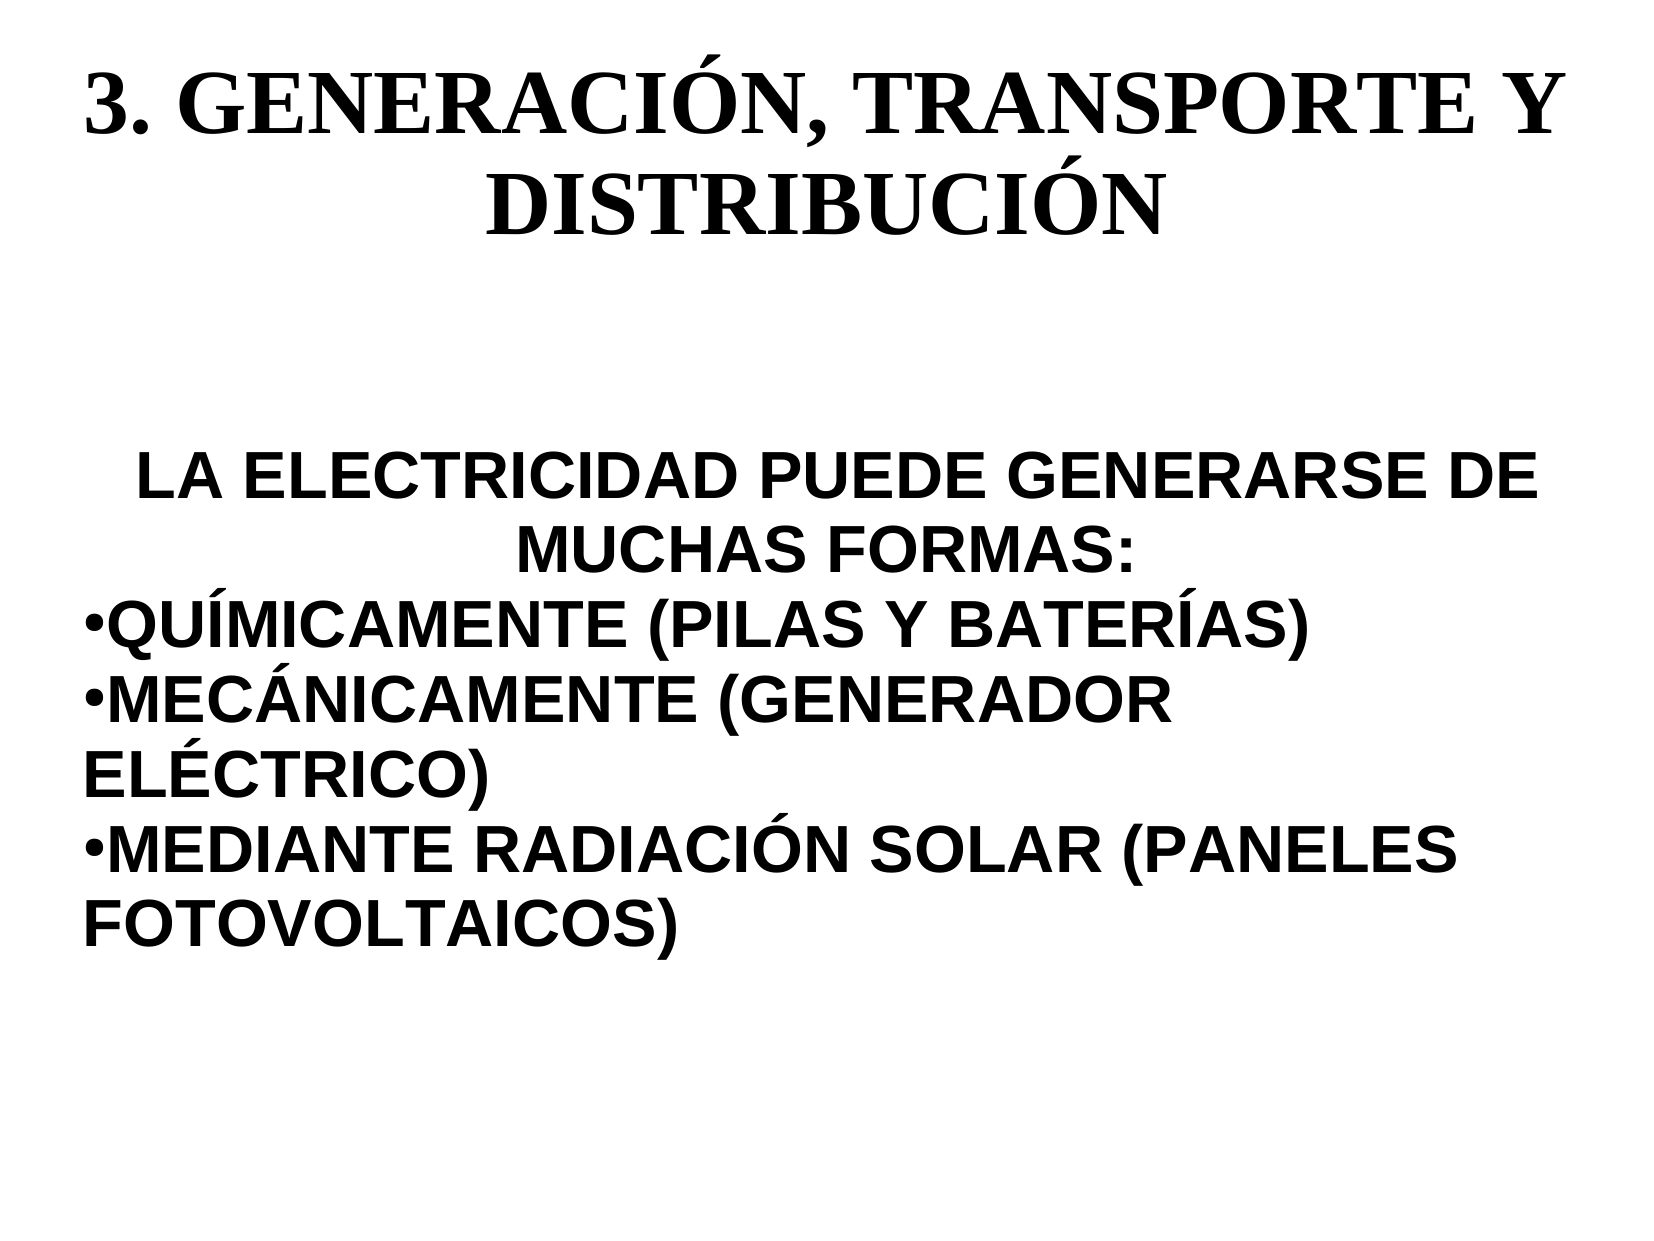

# 3. GENERACIÓN, TRANSPORTE Y DISTRIBUCIÓN
LA ELECTRICIDAD PUEDE GENERARSE DE MUCHAS FORMAS:
QUÍMICAMENTE (PILAS Y BATERÍAS)
MECÁNICAMENTE (GENERADOR ELÉCTRICO)
MEDIANTE RADIACIÓN SOLAR (PANELES FOTOVOLTAICOS)